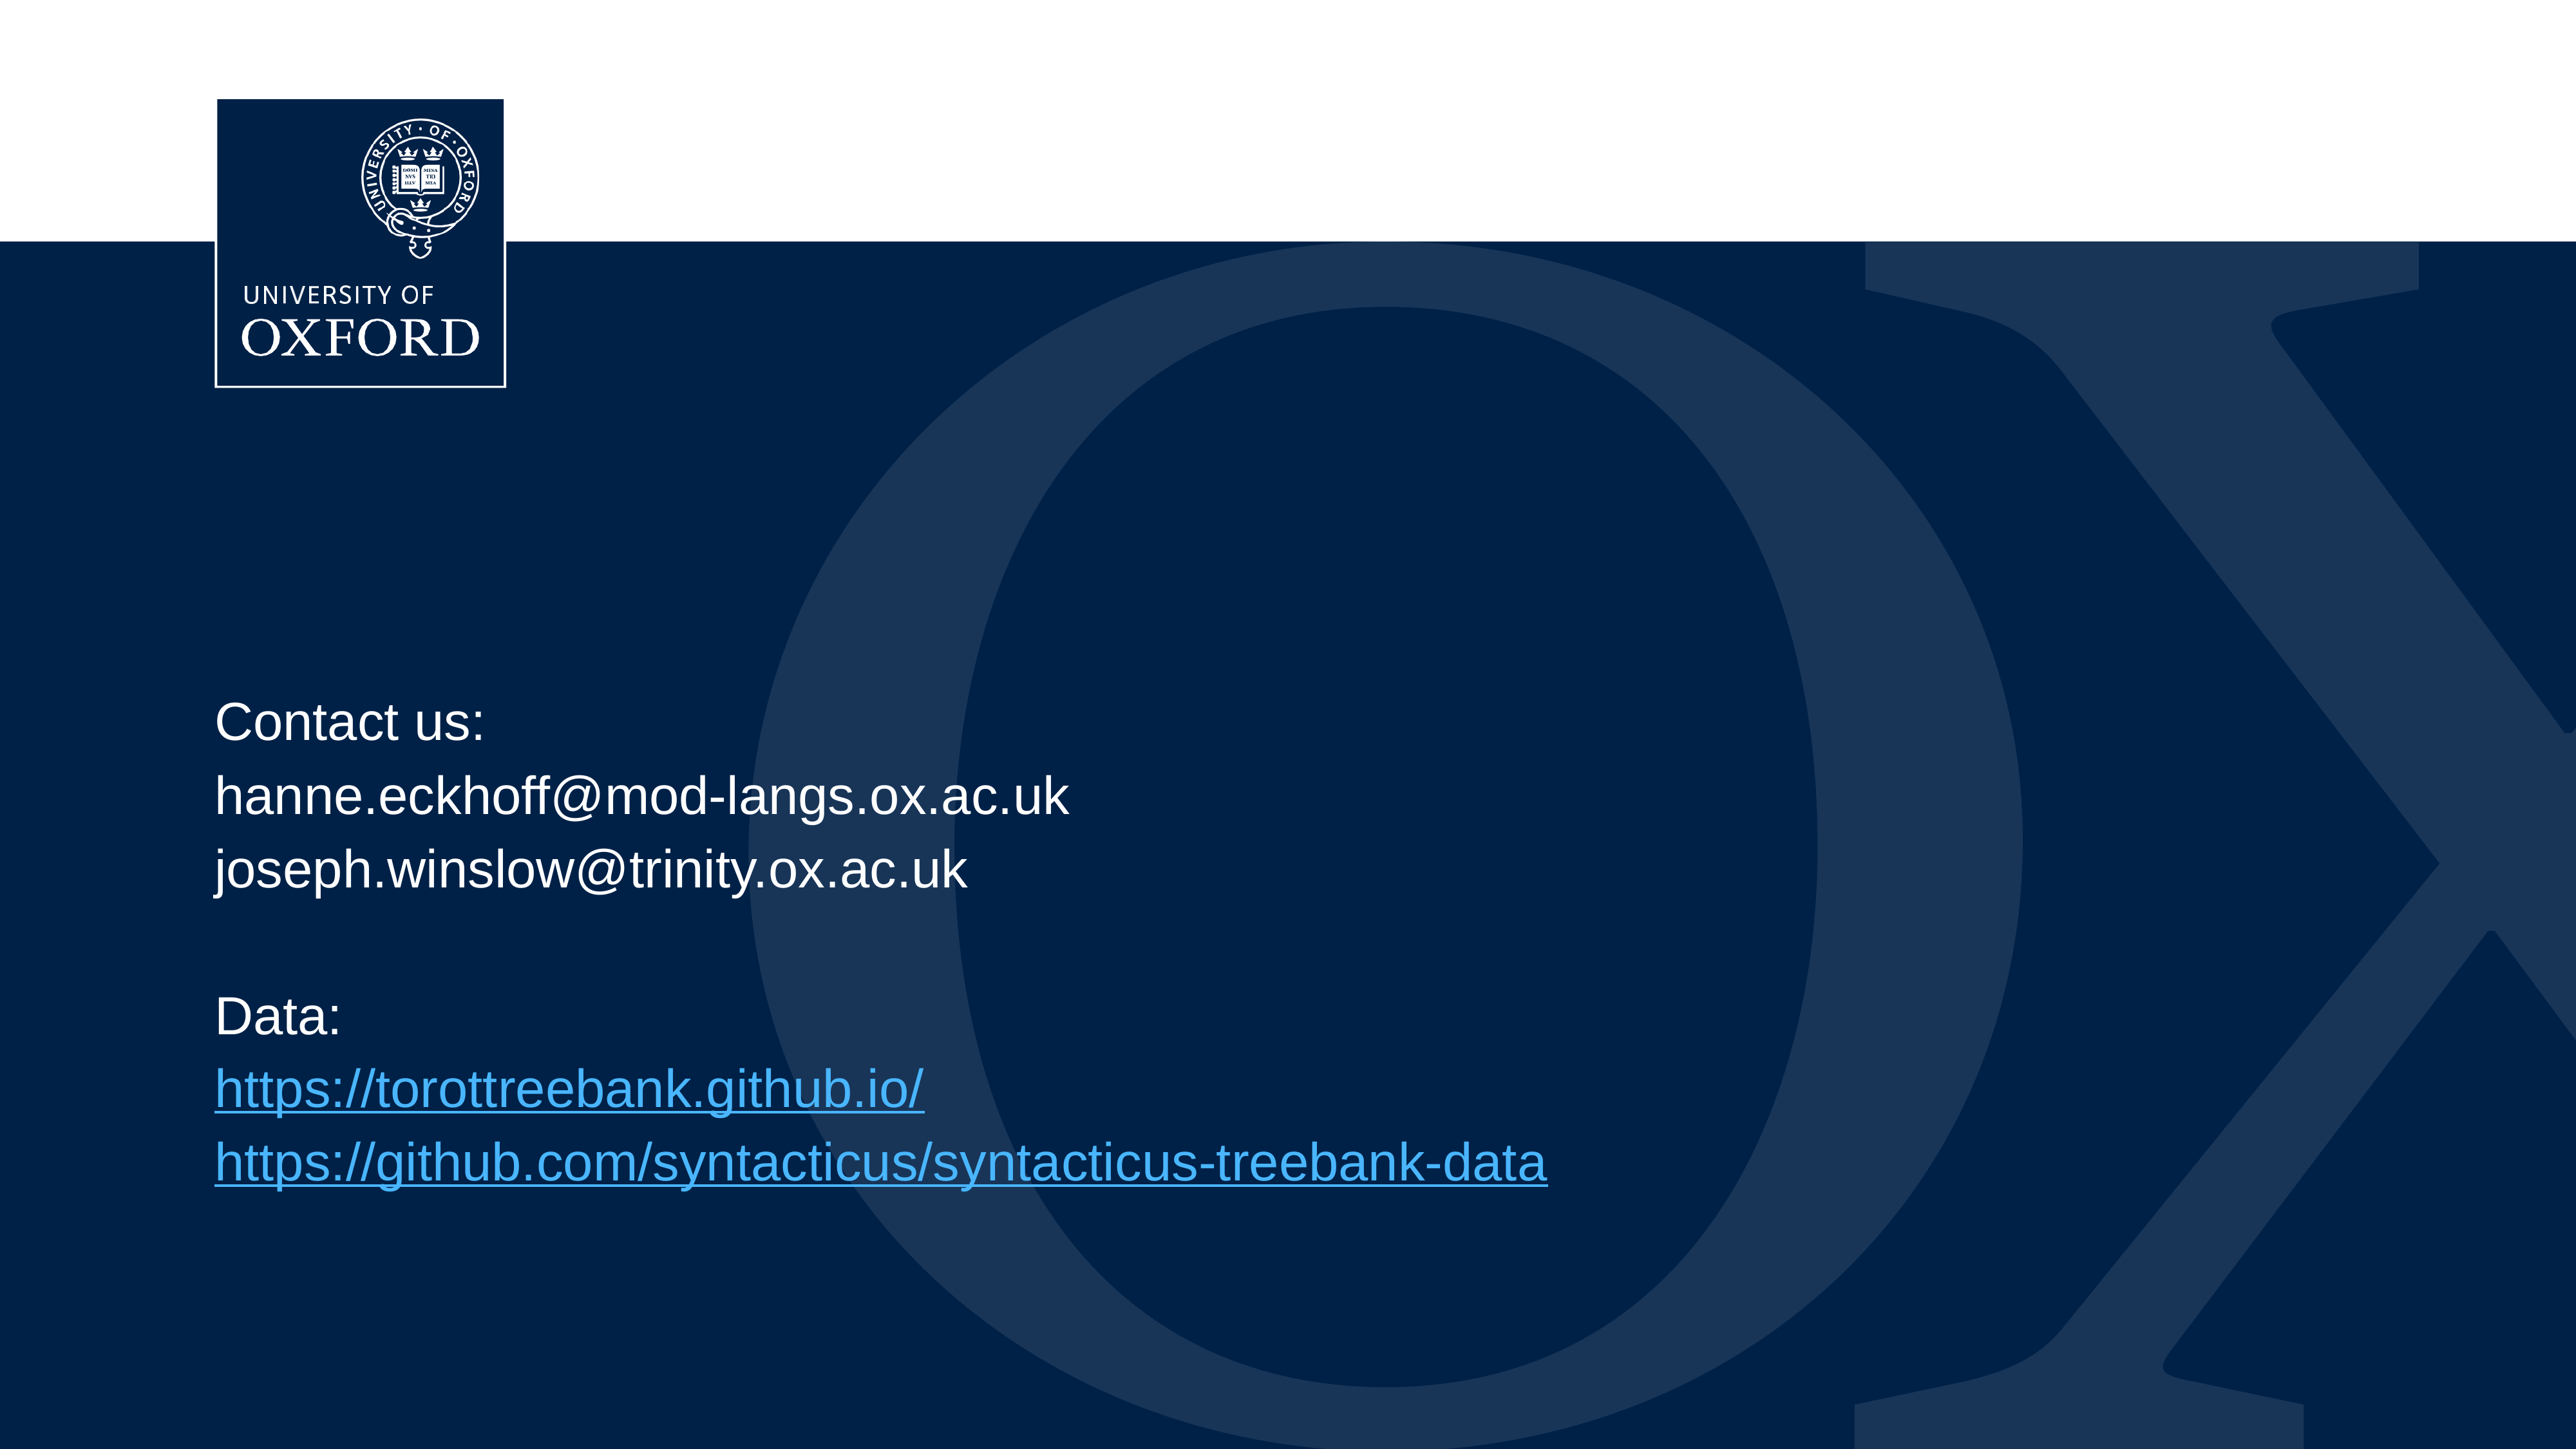

# Contact us: hanne.eckhoff@mod-langs.ox.ac.uk joseph.winslow@trinity.ox.ac.uk Data: https://torottreebank.github.io/ https://github.com/syntacticus/syntacticus-treebank-data